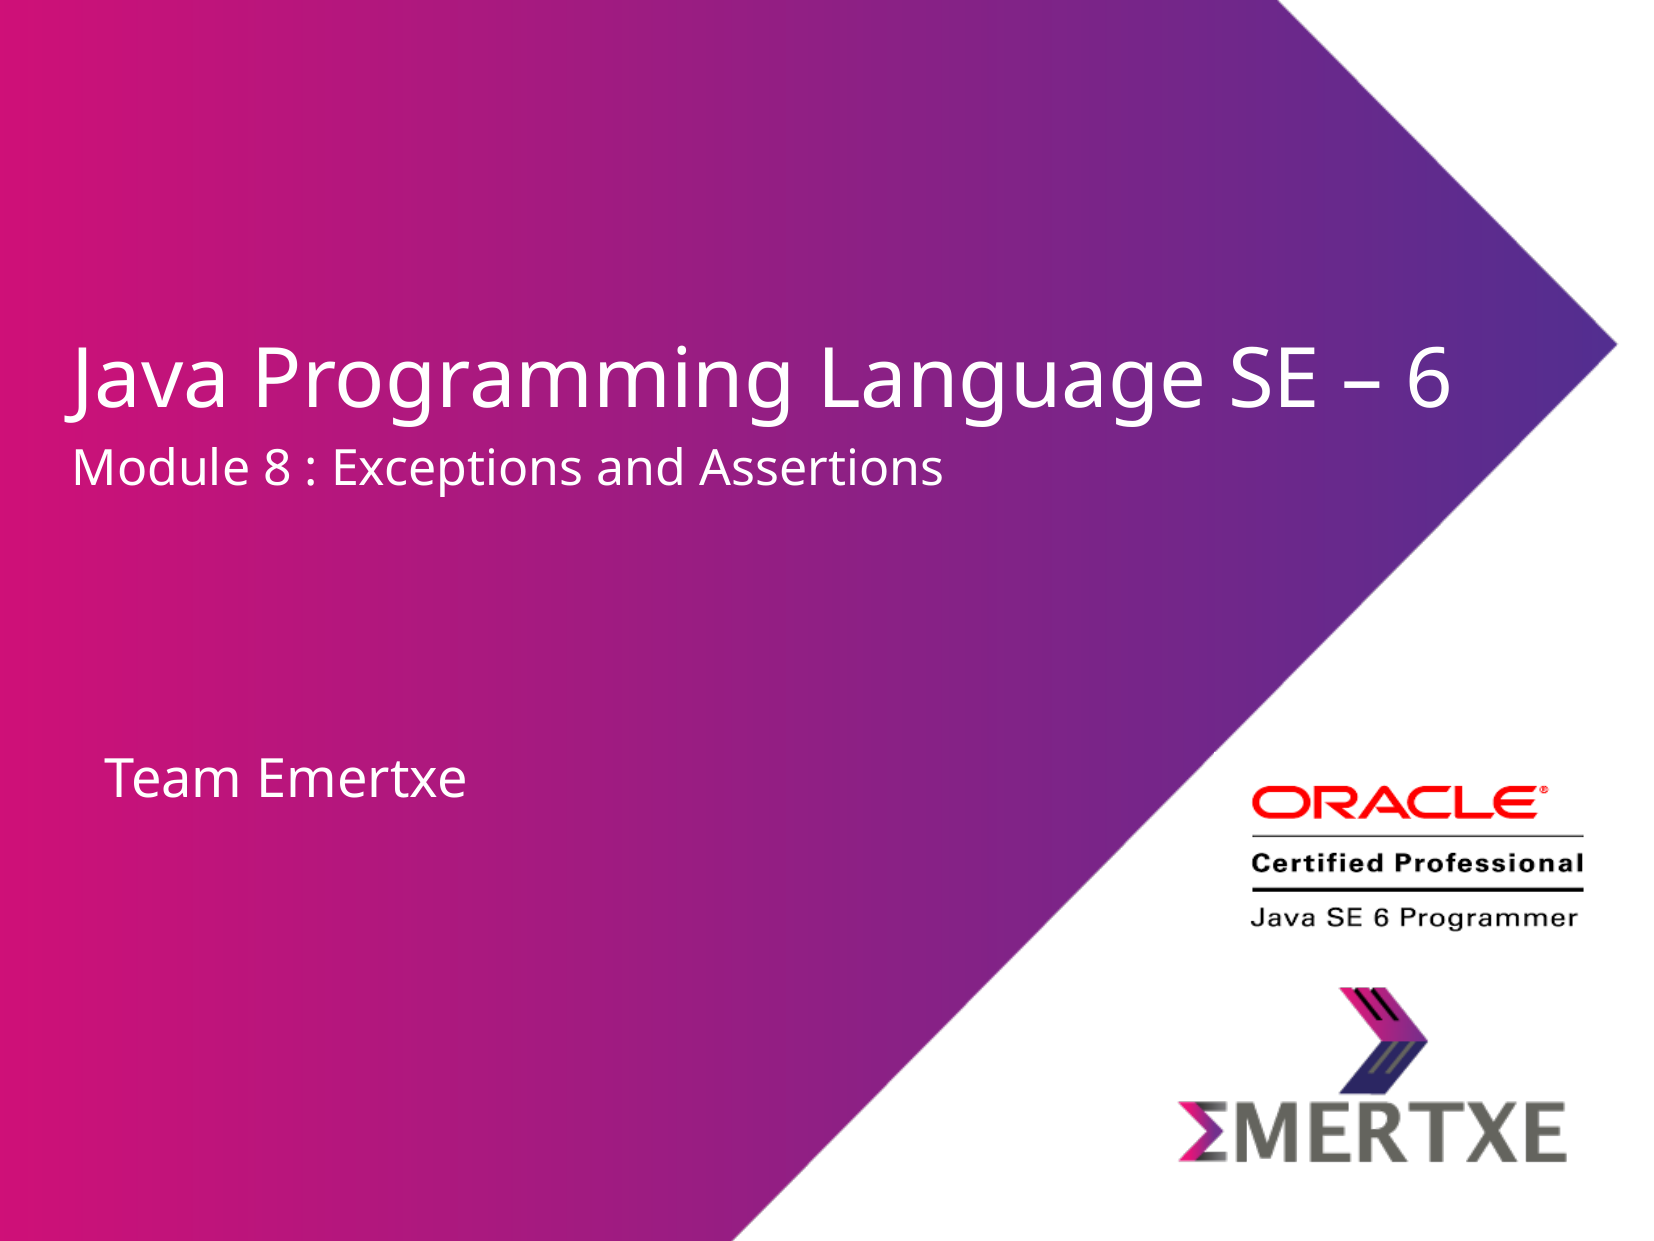

# Java Programming Language SE – 6 Module 8 : Exceptions and Assertions